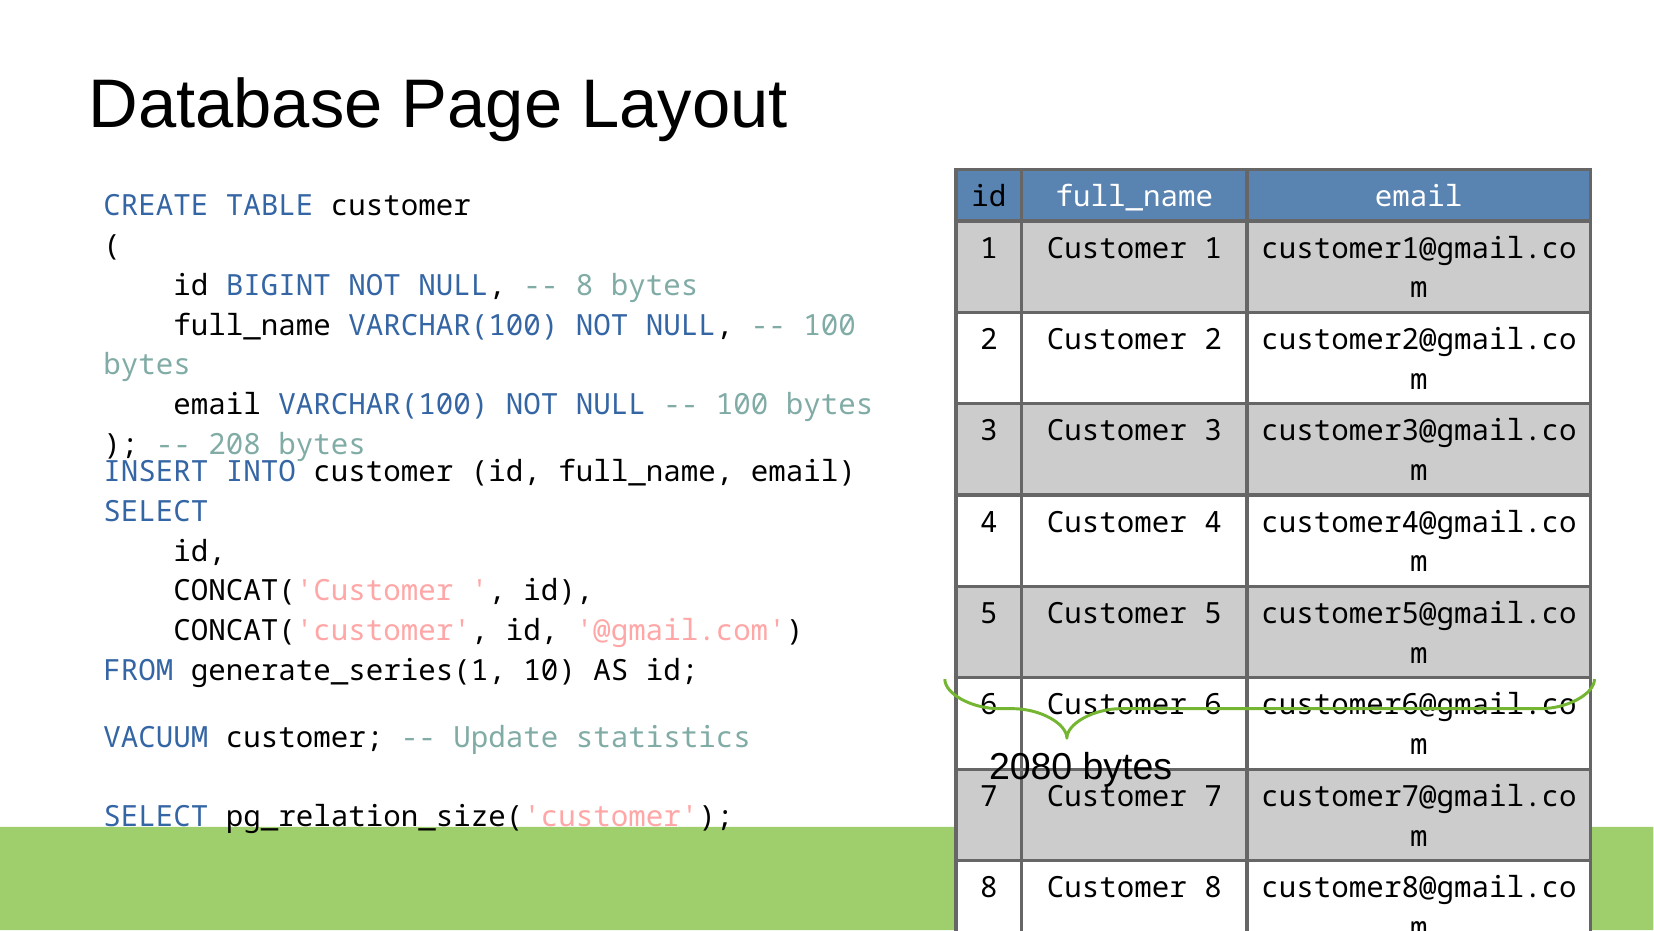

# Database Page Layout
| id | full\_name | email |
| --- | --- | --- |
| 1 | Customer 1 | customer1@gmail.com |
| 2 | Customer 2 | customer2@gmail.com |
| 3 | Customer 3 | customer3@gmail.com |
| 4 | Customer 4 | customer4@gmail.com |
| 5 | Customer 5 | customer5@gmail.com |
| 6 | Customer 6 | customer6@gmail.com |
| 7 | Customer 7 | customer7@gmail.com |
| 8 | Customer 8 | customer8@gmail.com |
| 9 | Customer 9 | customer9@gmail.com |
| 10 | Customer 10 | customer10@gmail.com |
CREATE TABLE customer
(
 id BIGINT NOT NULL, -- 8 bytes
 full_name VARCHAR(100) NOT NULL, -- 100 bytes
 email VARCHAR(100) NOT NULL -- 100 bytes
); -- 208 bytes
INSERT INTO customer (id, full_name, email)
SELECT
 id,
 CONCAT('Customer ', id),
 CONCAT('customer', id, '@gmail.com')
FROM generate_series(1, 10) AS id;
VACUUM customer; -- Update statistics
SELECT pg_relation_size('customer');
2080 bytes